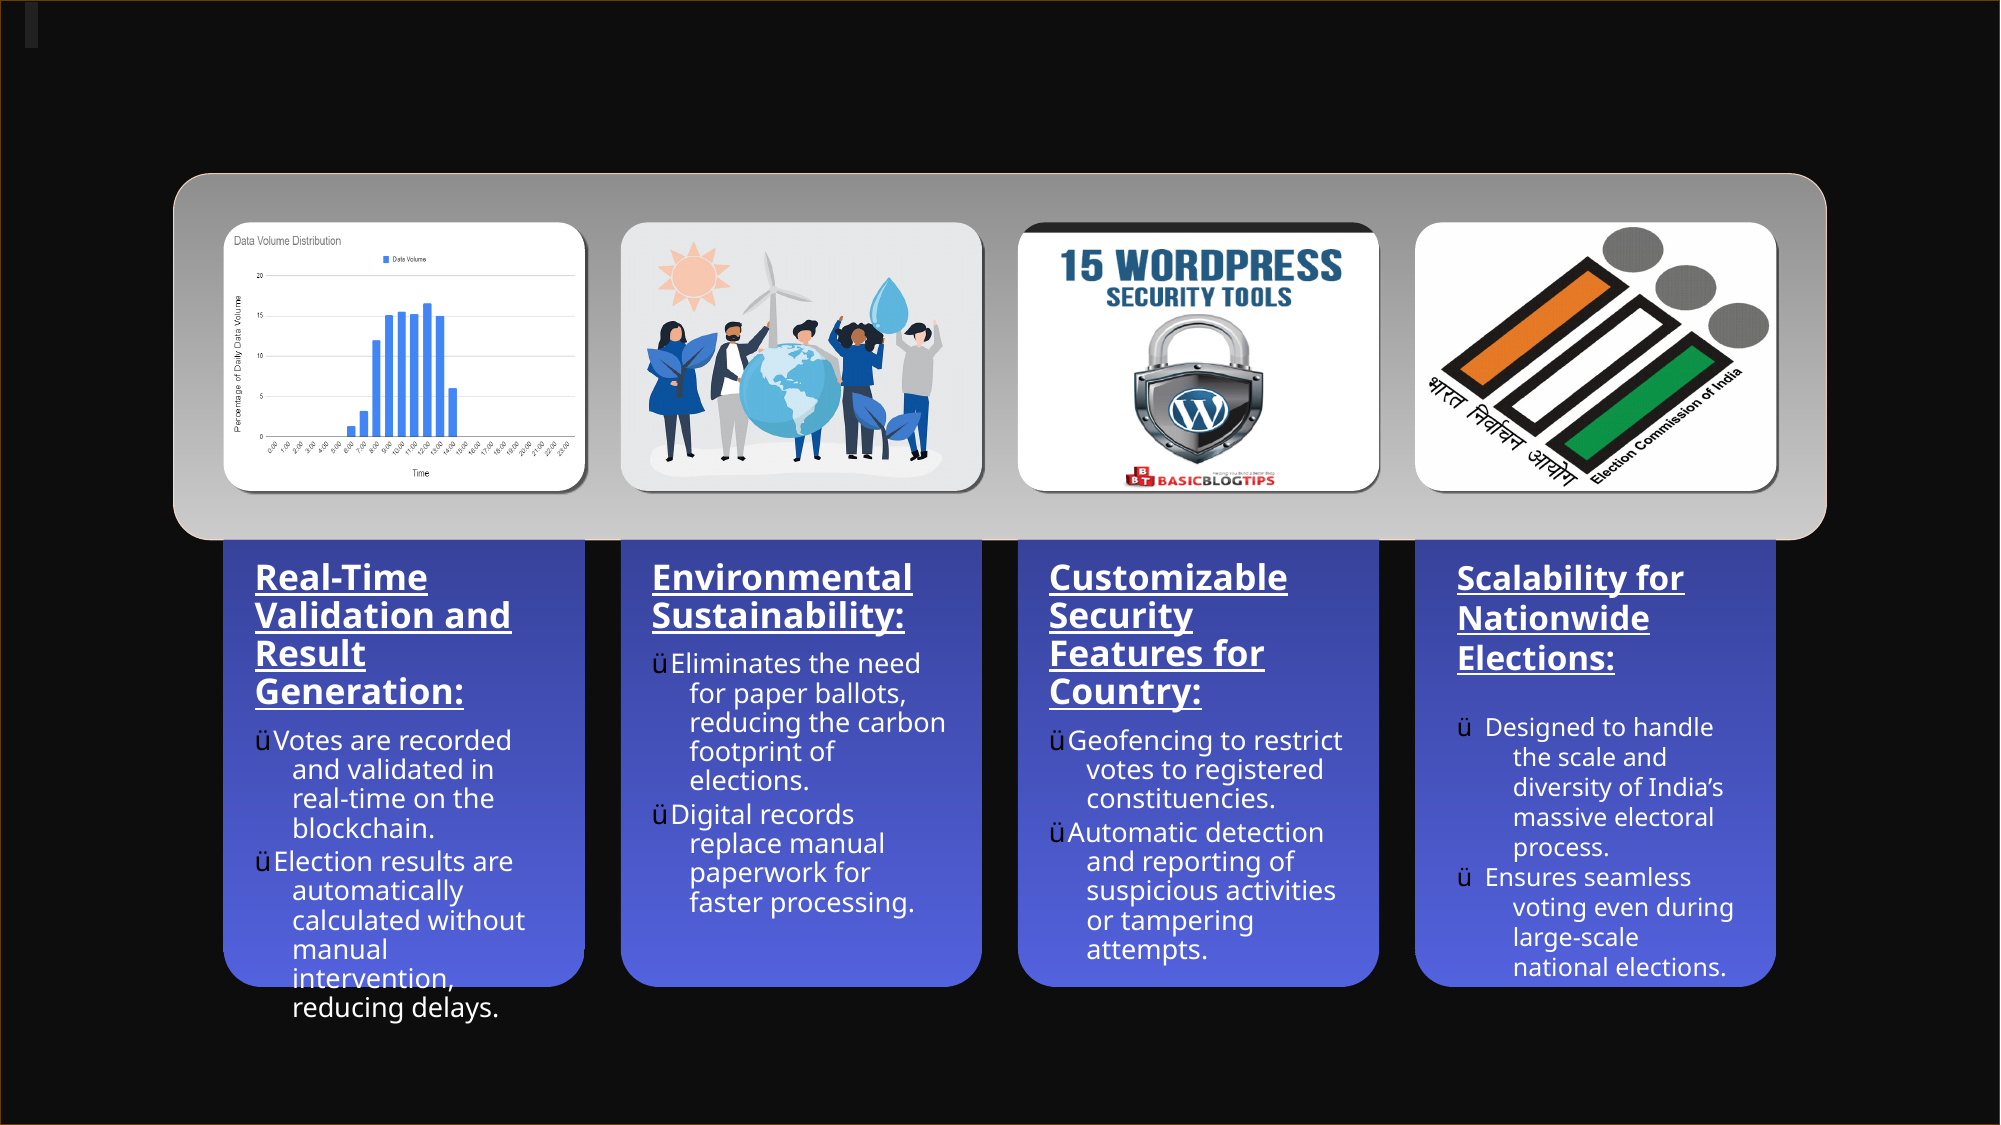

Real-Time Validation and Result Generation:
Votes are recorded and validated in real-time on the blockchain.
Election results are automatically calculated without manual intervention, reducing delays.
Environmental Sustainability:
Eliminates the need for paper ballots, reducing the carbon footprint of elections.
Digital records replace manual paperwork for faster processing.
Customizable Security Features for Country:
Geofencing to restrict votes to registered constituencies.
Automatic detection and reporting of suspicious activities or tampering attempts.
Scalability for Nationwide Elections:
Designed to handle the scale and diversity of India’s massive electoral process.
Ensures seamless voting even during large-scale national elections.